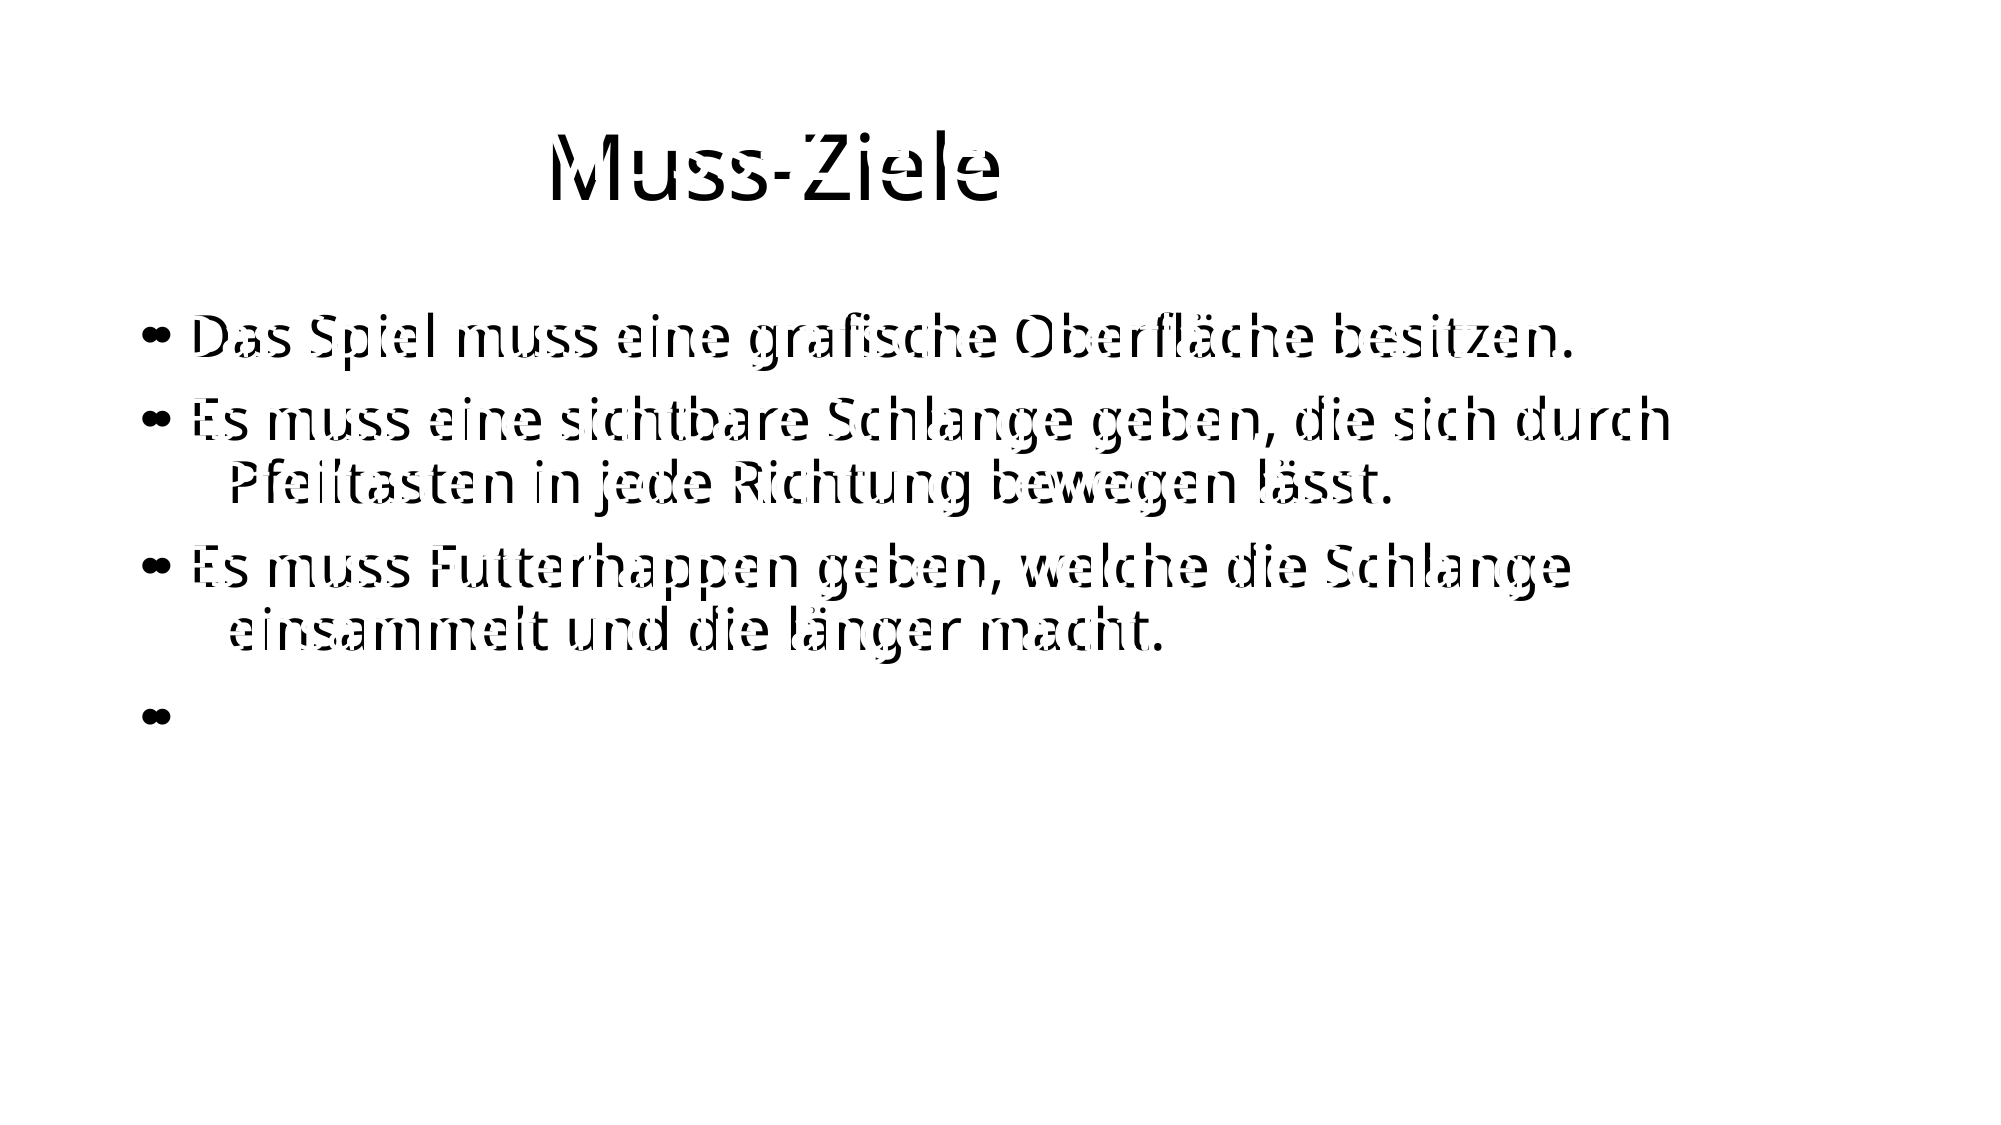

Muss-Ziele
# Muss-Ziele
Das Spiel muss eine grafische Oberfläche besitzen.
Es muss eine sichtbare Schlange geben, die sich durch Pfeiltasten in jede Richtung bewegen lässt.
Es muss Futterhappen geben, welche die Schlange einsammelt und die länger macht.
Das Spiel muss eine grafische Oberfläche besitzen.
Es muss eine sichtbare Schlange geben, die sich durch Pfeiltasten in jede Richtung bewegen lässt.
Es muss Futterhappen geben, welche die Schlange einsammelt und die länger macht.